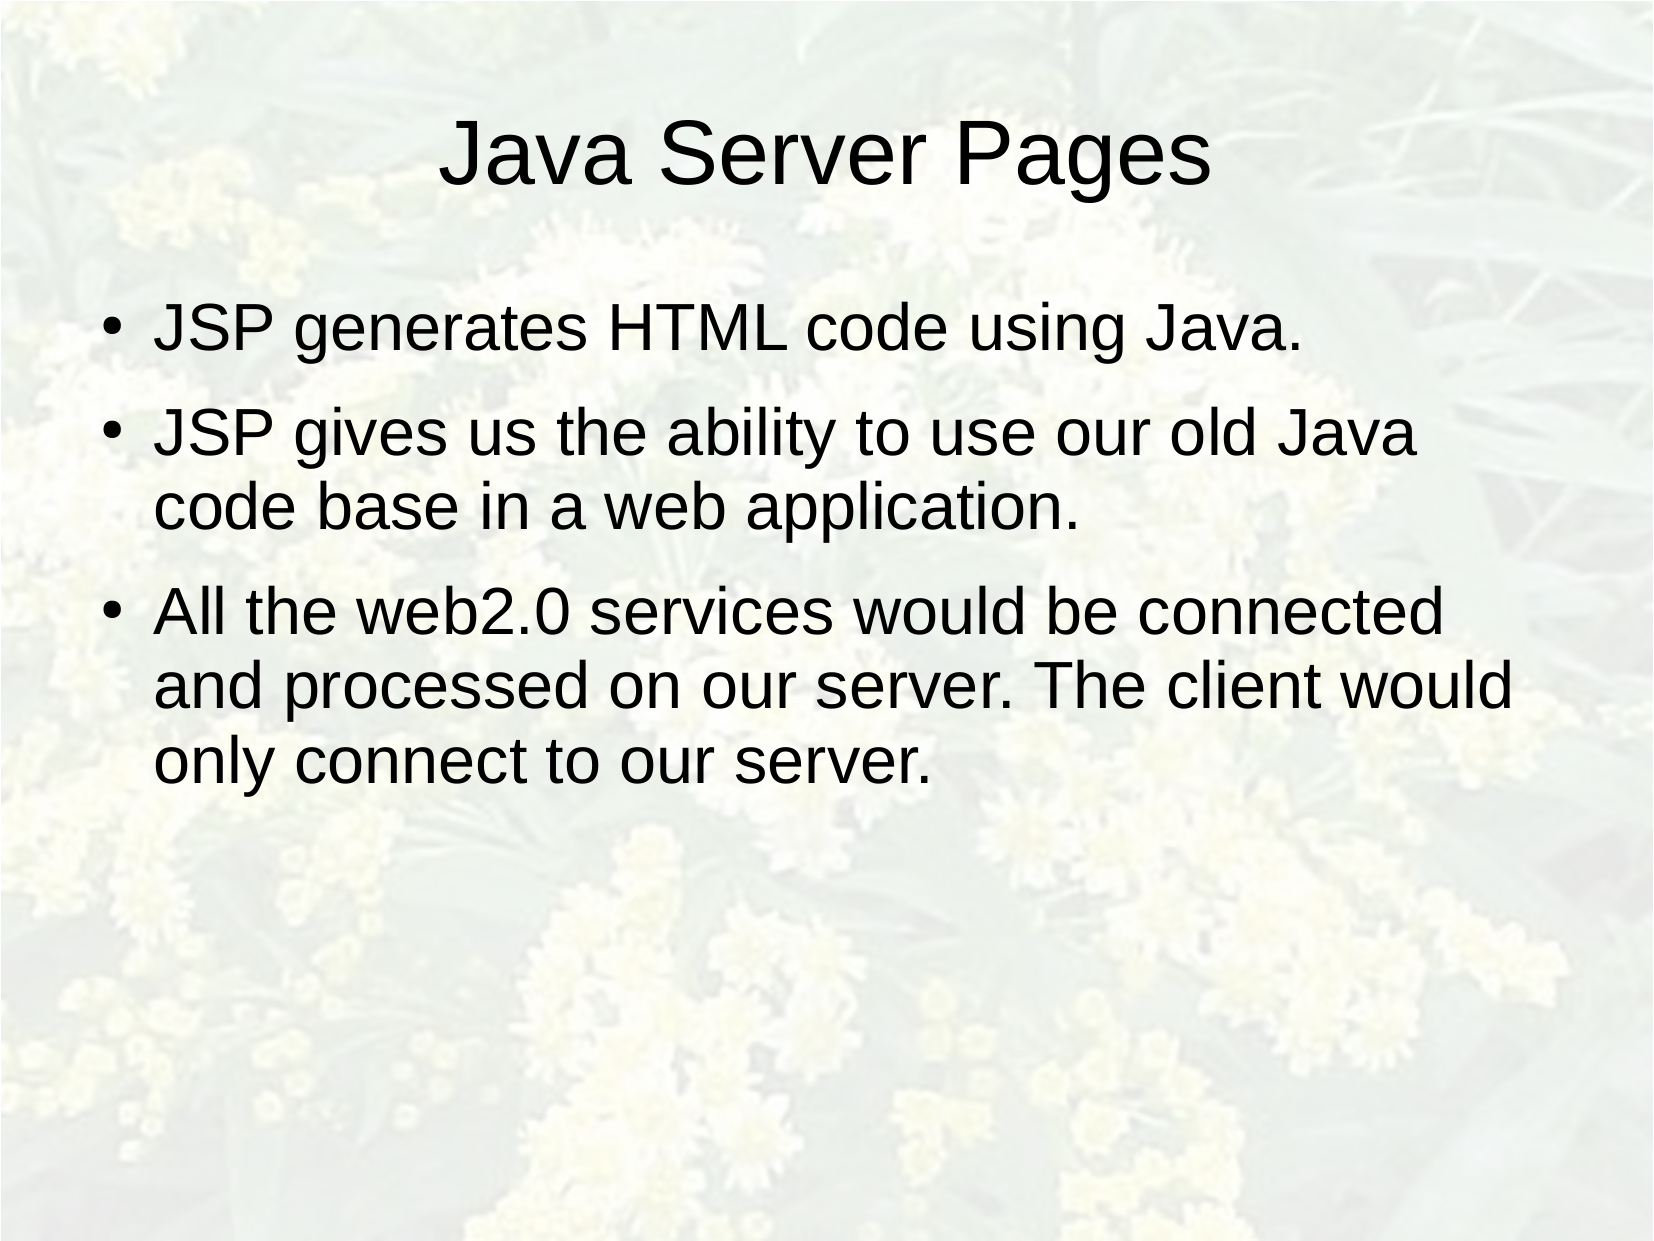

# Java Server Pages
JSP generates HTML code using Java.
JSP gives us the ability to use our old Java code base in a web application.
All the web2.0 services would be connected and processed on our server. The client would only connect to our server.